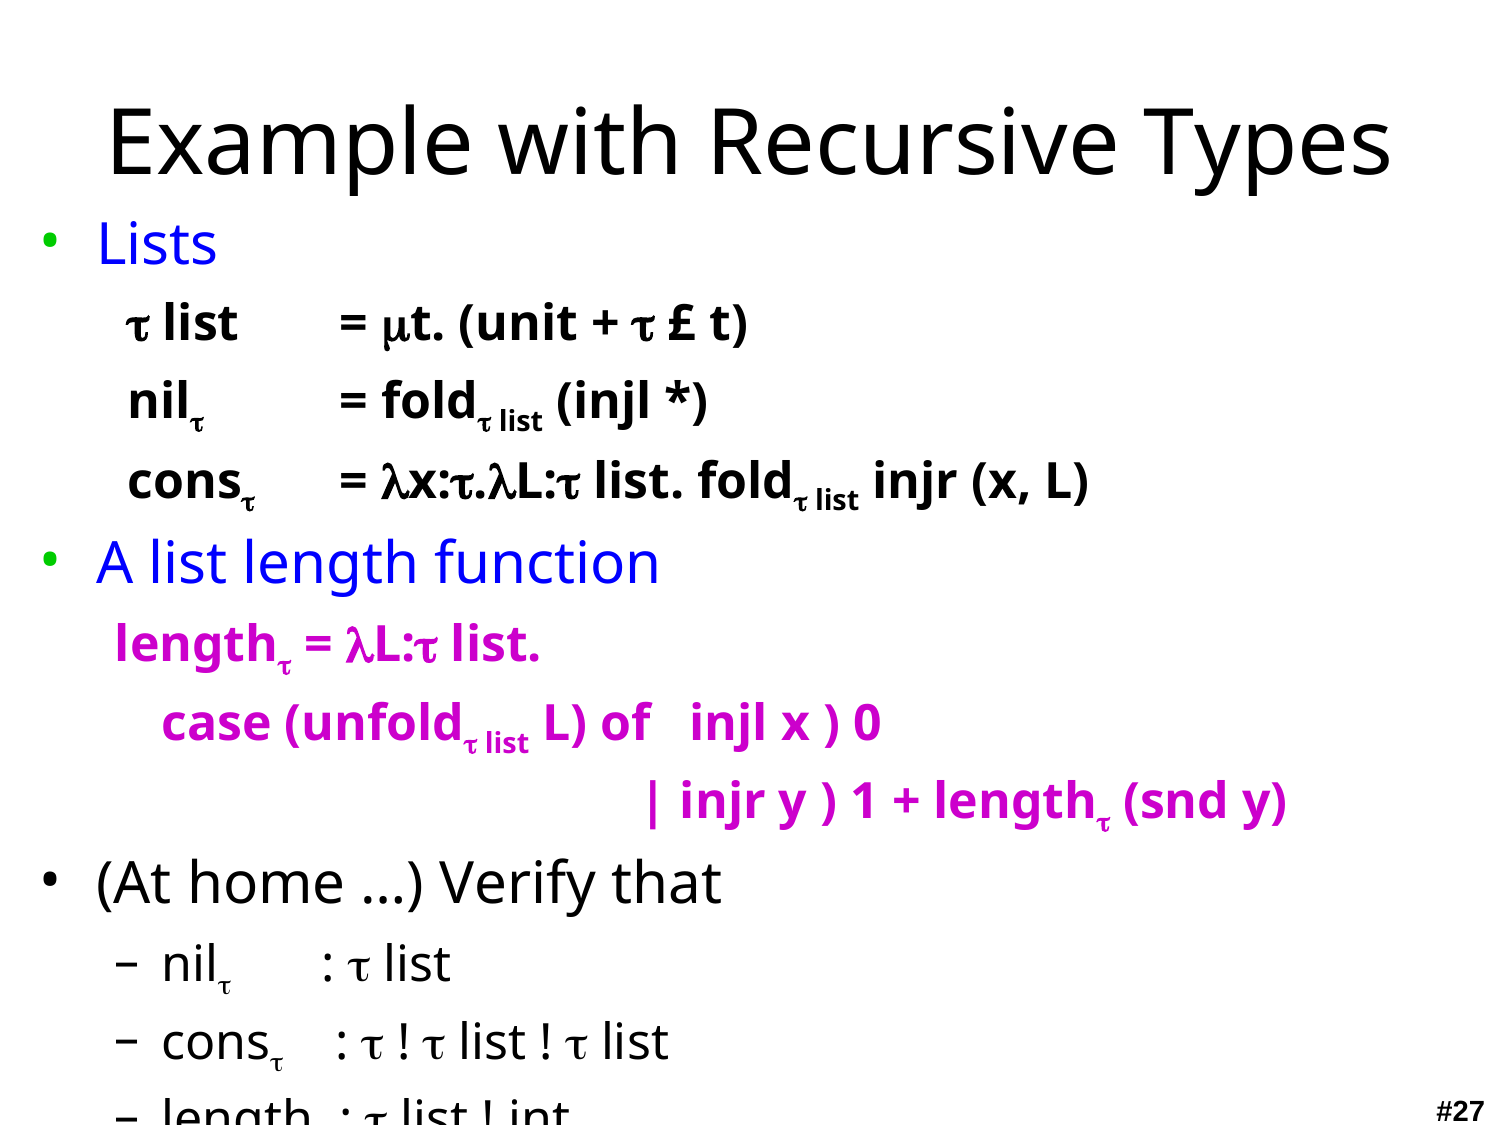

# Example with Recursive Types
Lists
  list 	= t. (unit +  £ t)
 nil 	= fold list (injl *)
 cons 	= x:.L: list. fold list injr (x, L)
A list length function
length = L: list.
	case (unfold list L) of injl x ) 0
				 	| injr y ) 1 + length (snd y)
(At home …) Verify that
nil :  list
cons :  !  list !  list
length :  list ! int
27